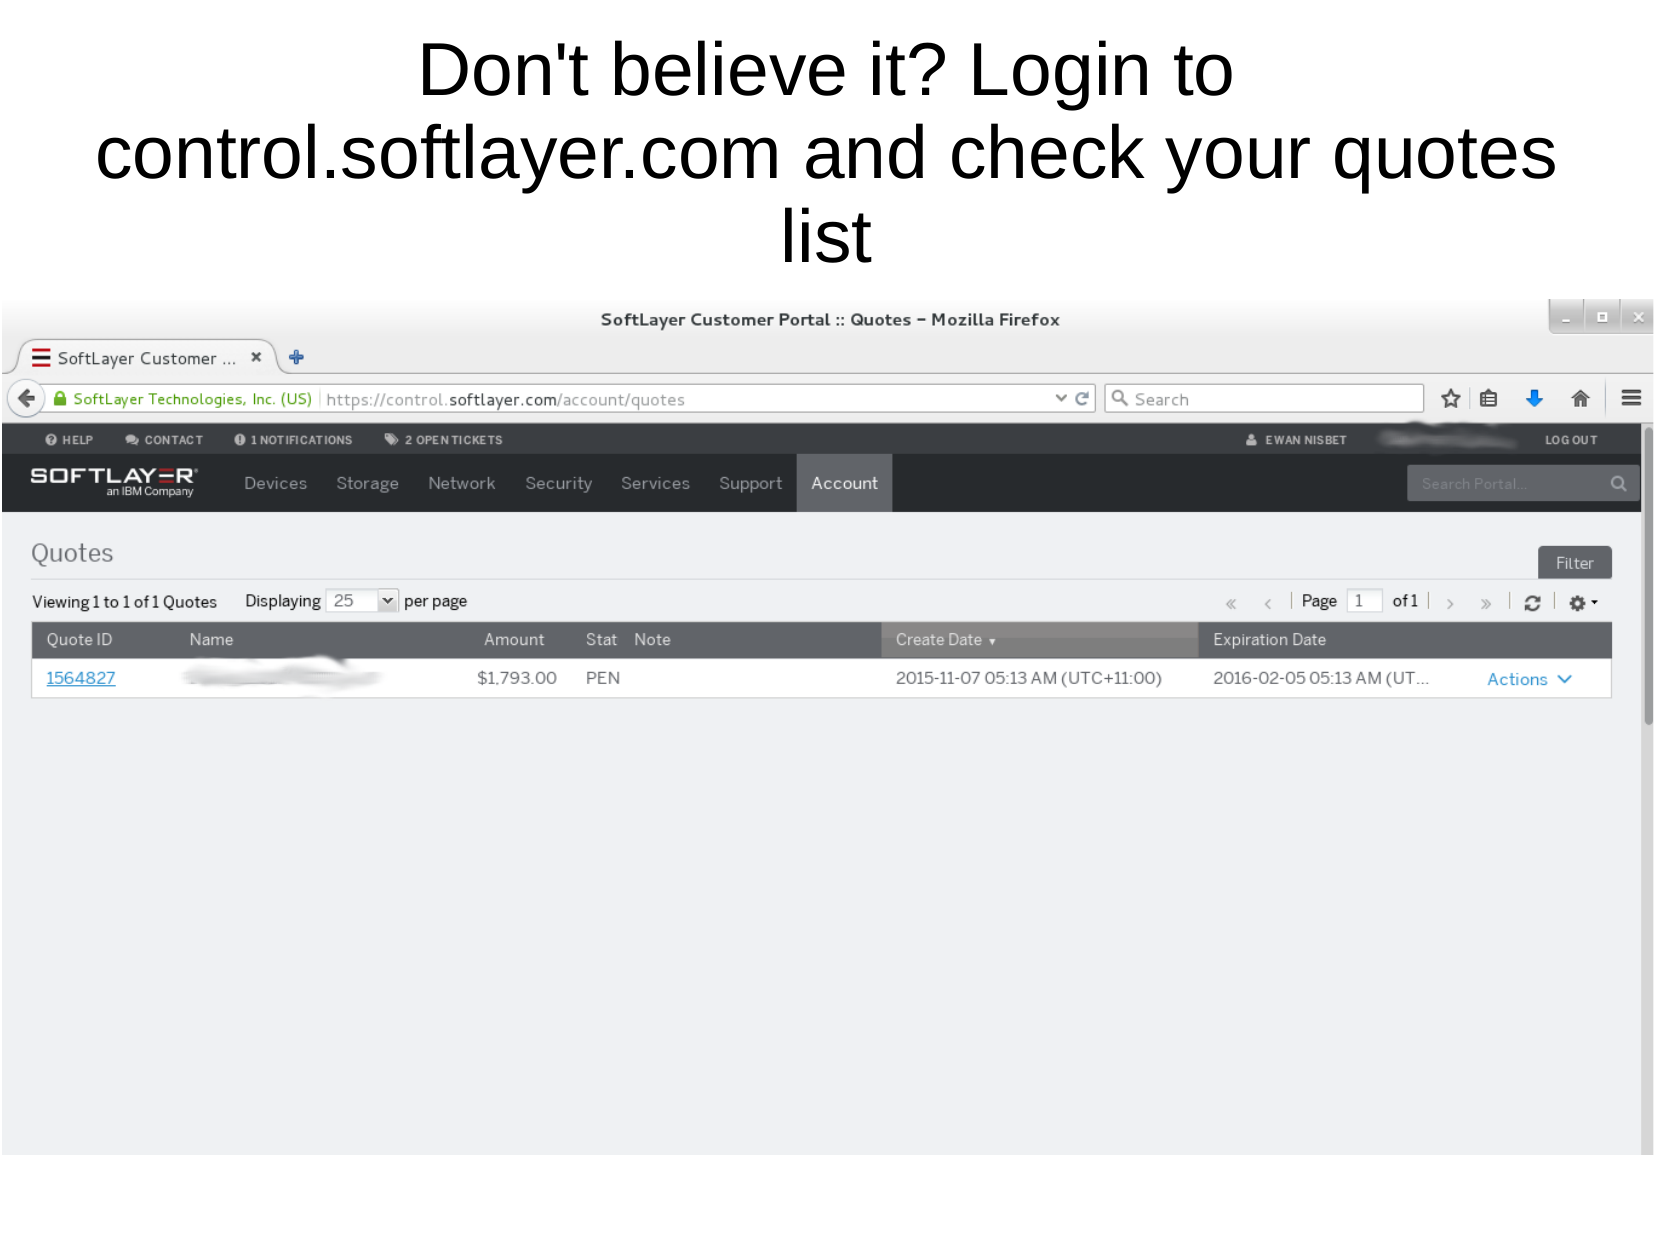

# Don't believe it? Login to control.softlayer.com and check your quotes list